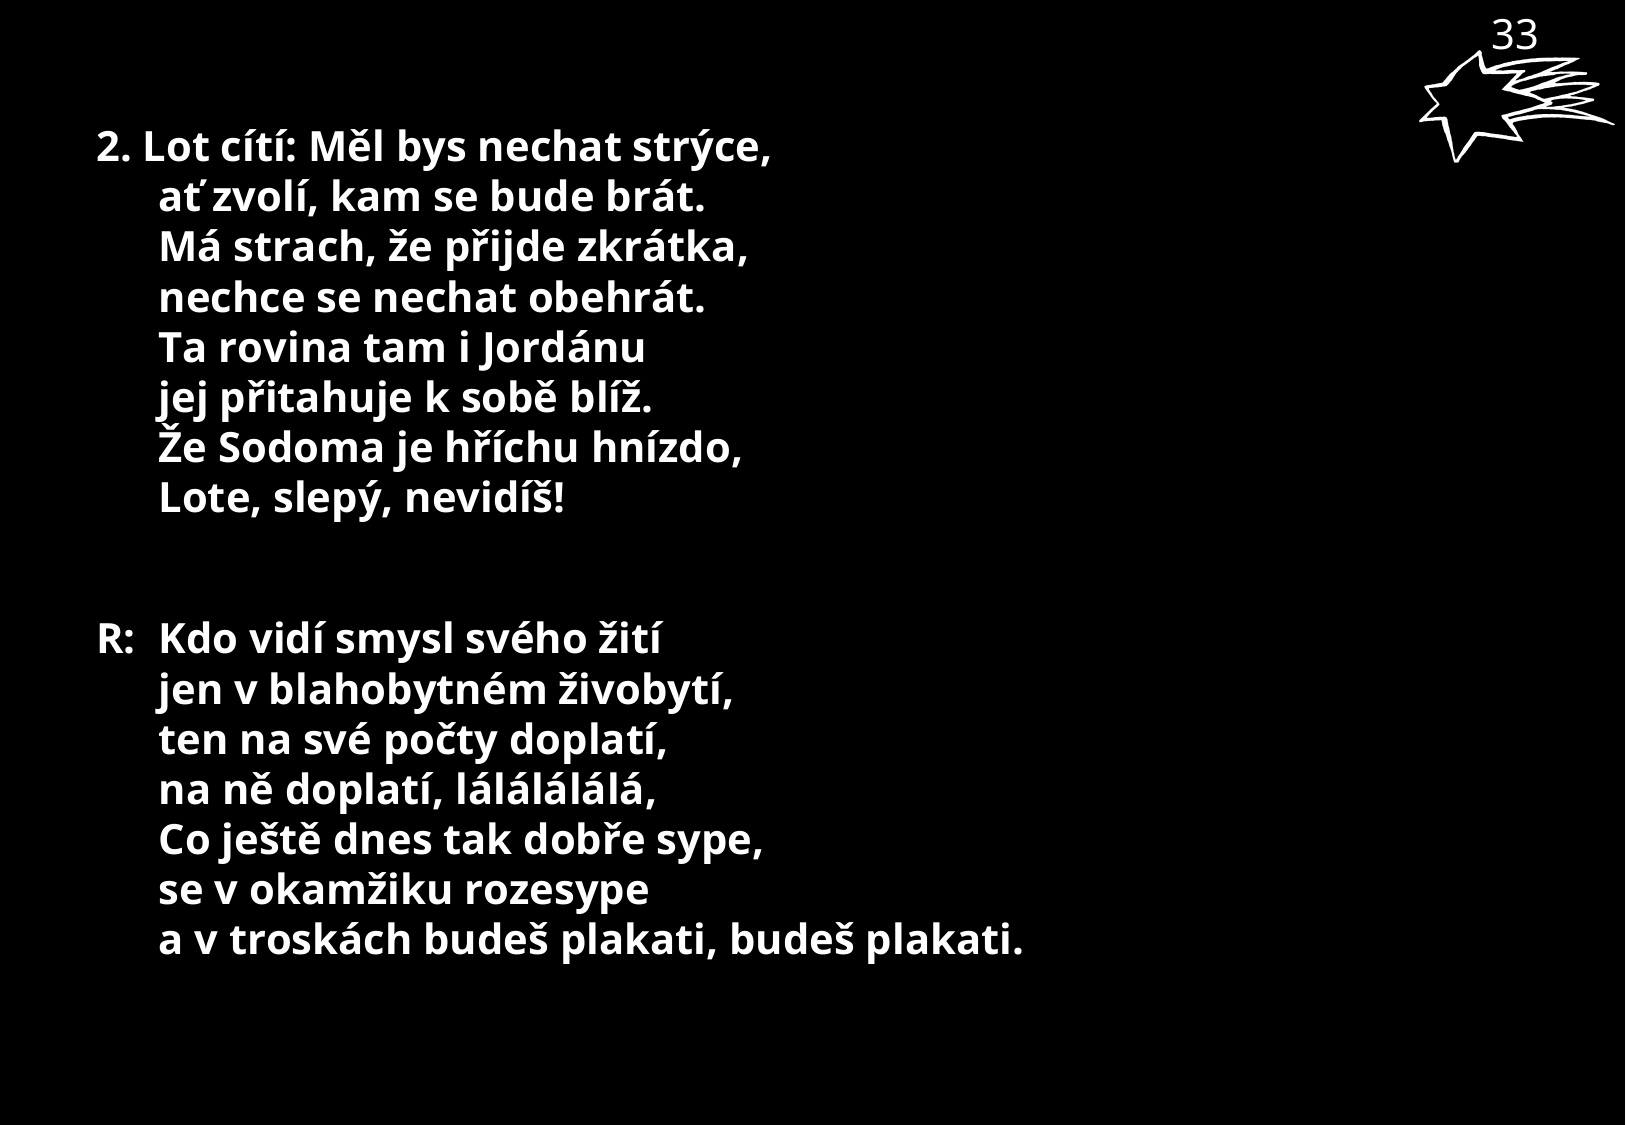

33
# 2. Lot cítí: Měl bys nechat strýce, ať zvolí, kam se bude brát. Má strach, že přijde zkrátka, nechce se nechat obehrát. Ta rovina tam i Jordánu jej přitahuje k sobě blíž. Že Sodoma je hříchu hnízdo, Lote, slepý, nevidíš!
R: 	Kdo vidí smysl svého žití
jen v blahobytném živobytí,
ten na své počty doplatí,
na ně doplatí, lálálálálá,
Co ještě dnes tak dobře sype,
se v okamžiku rozesype
a v troskách budeš plakati, budeš plakati.